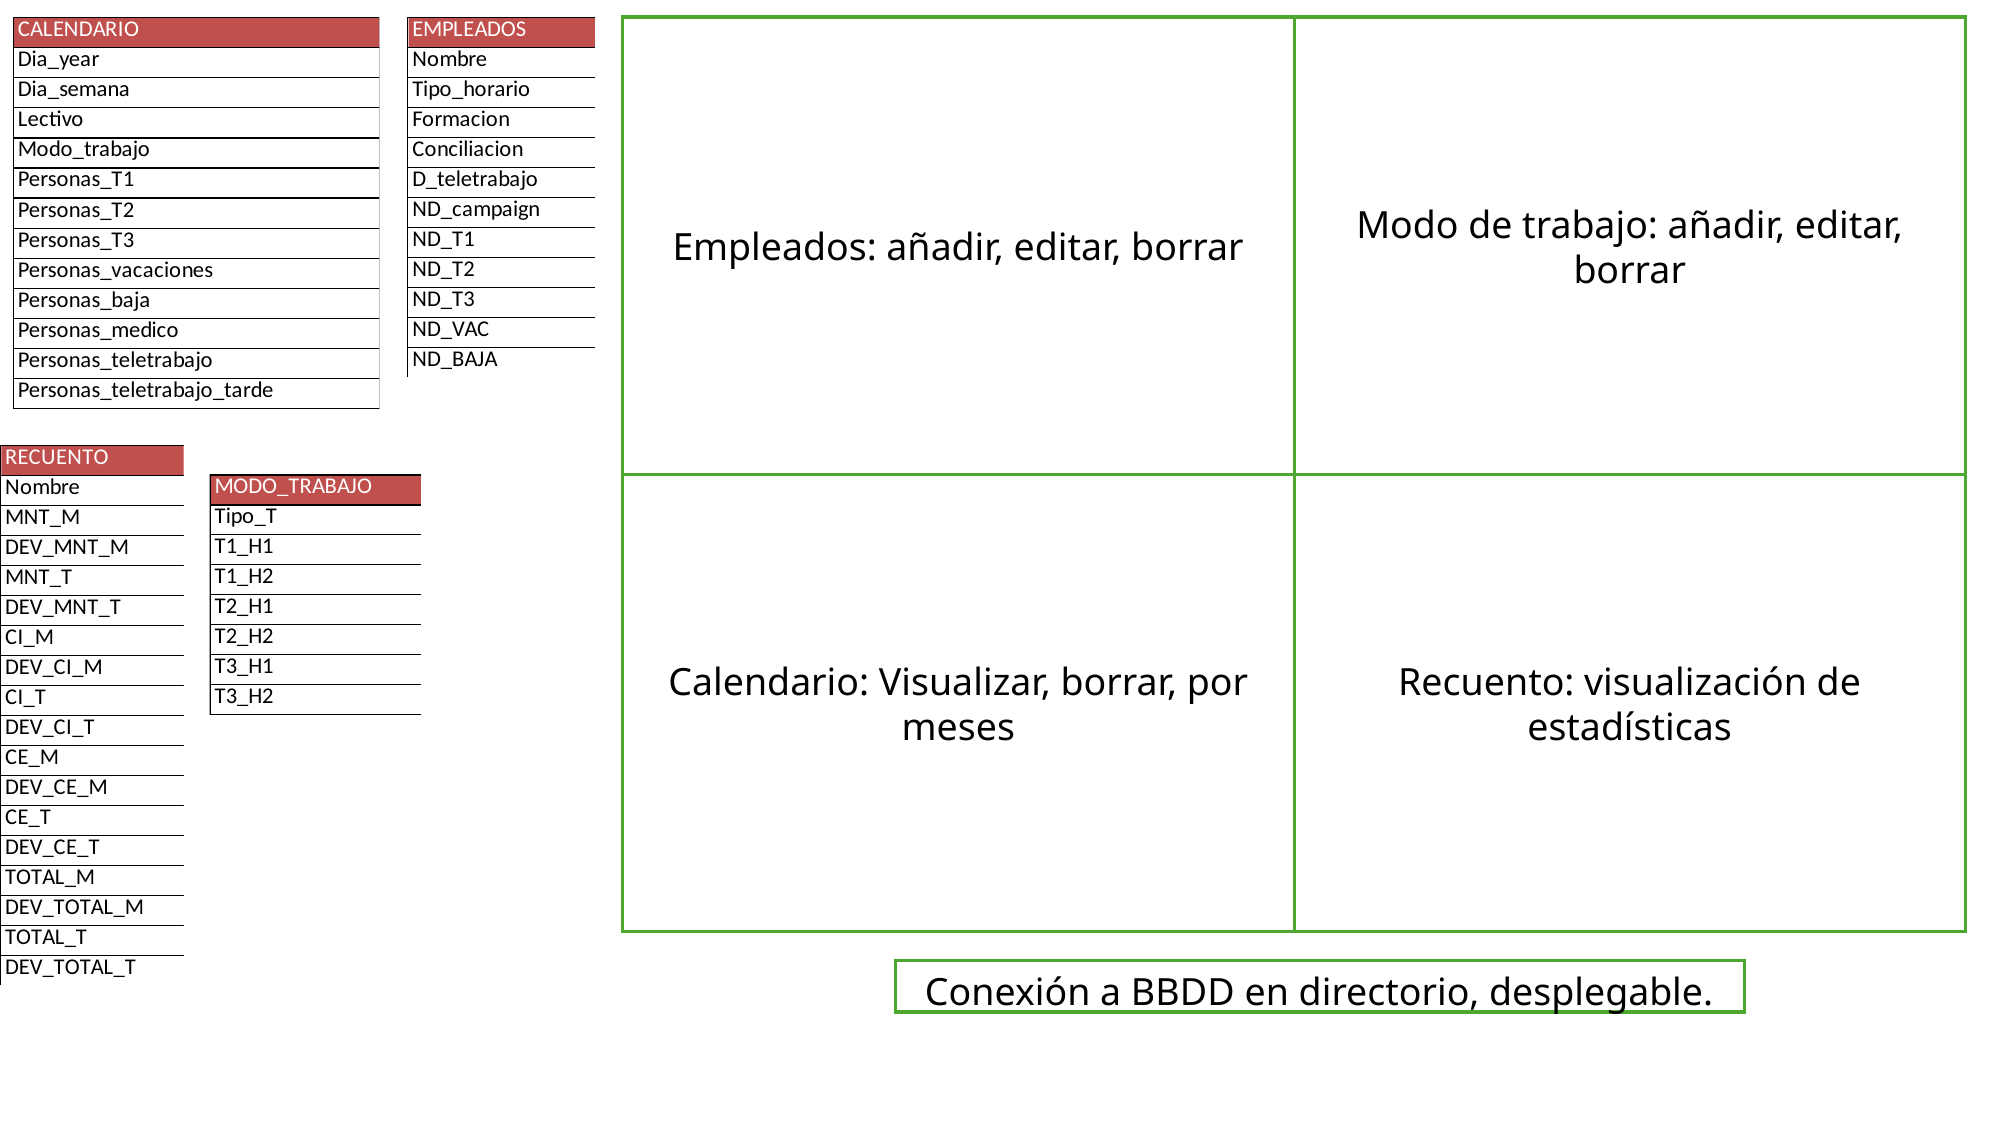

Empleados: añadir, editar, borrar
Modo de trabajo: añadir, editar, borrar
Calendario: Visualizar, borrar, por meses
Recuento: visualización de estadísticas
Conexión a BBDD en directorio, desplegable.